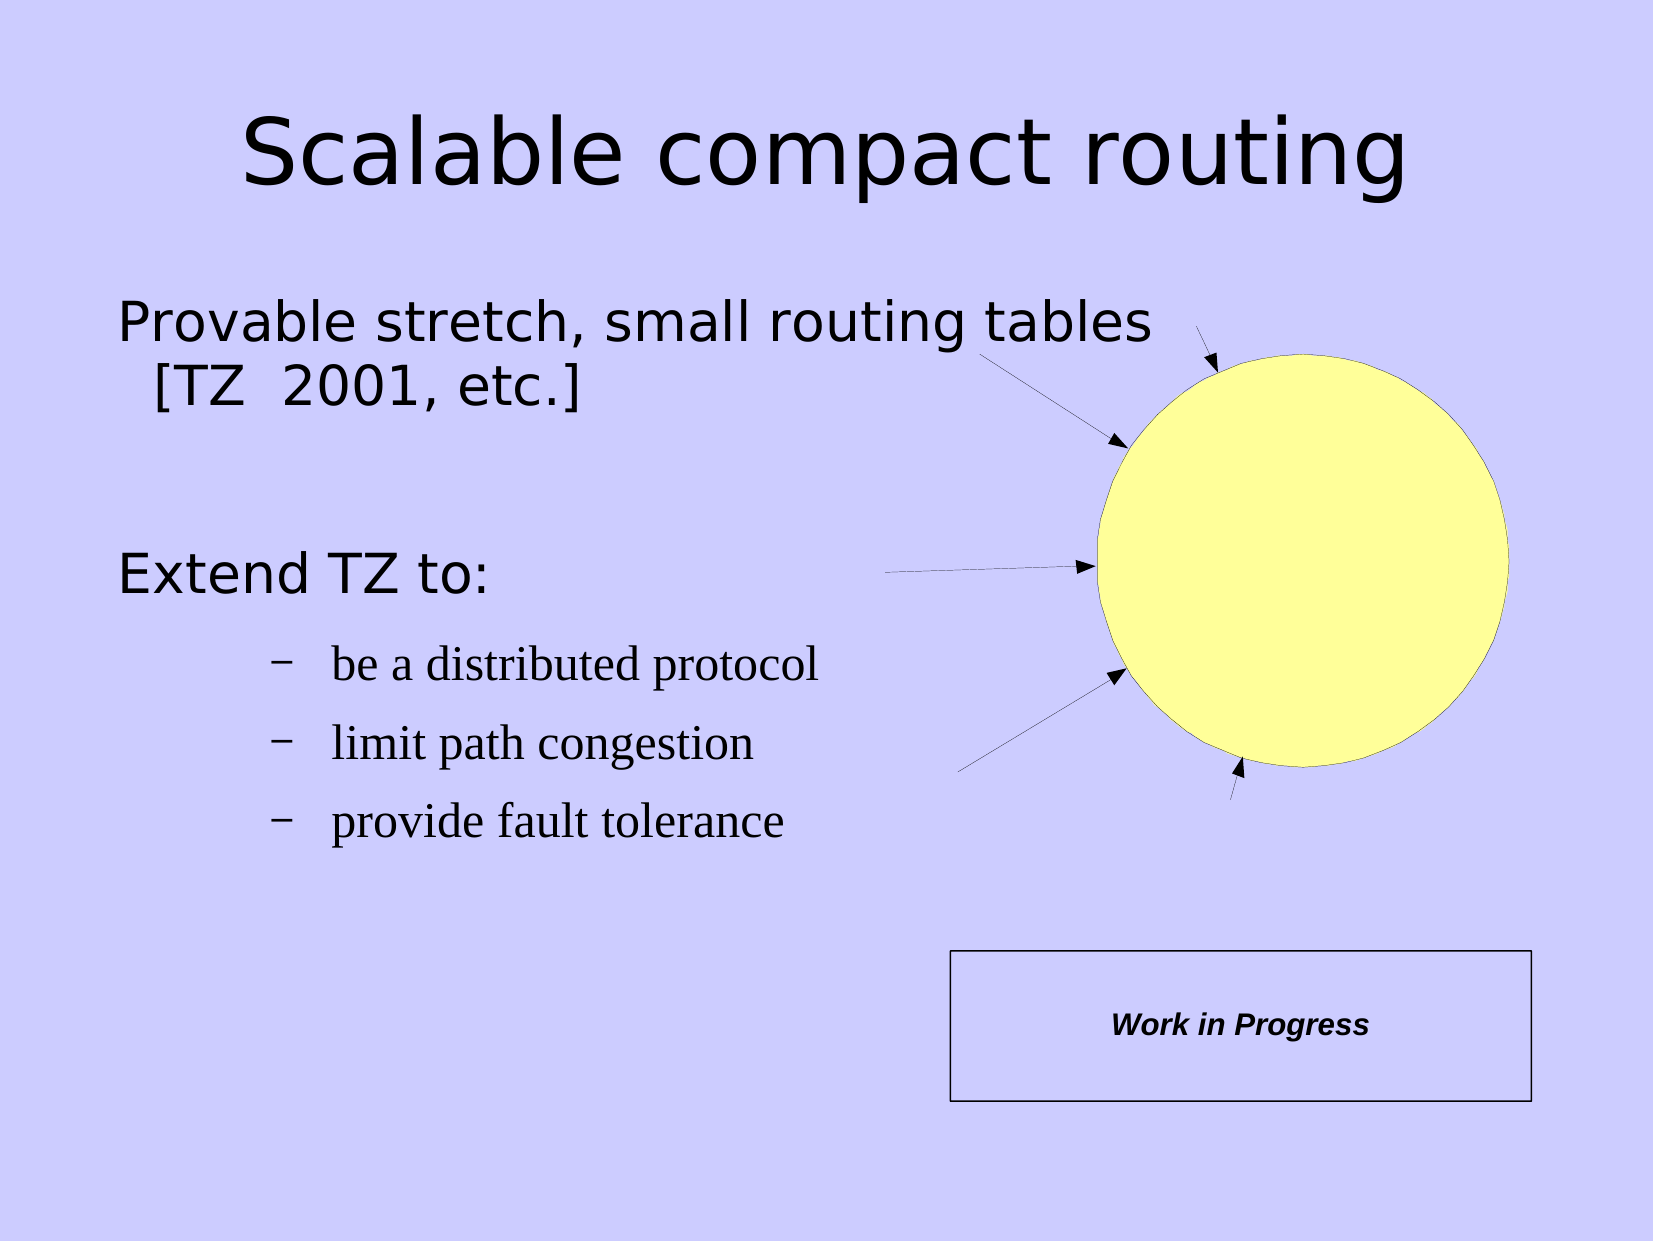

# Scalable compact routing
 Provable stretch, small routing tables
[TZ 2001, etc.]
 Extend TZ to:
 be a distributed protocol
 limit path congestion
 provide fault tolerance
Work in Progress